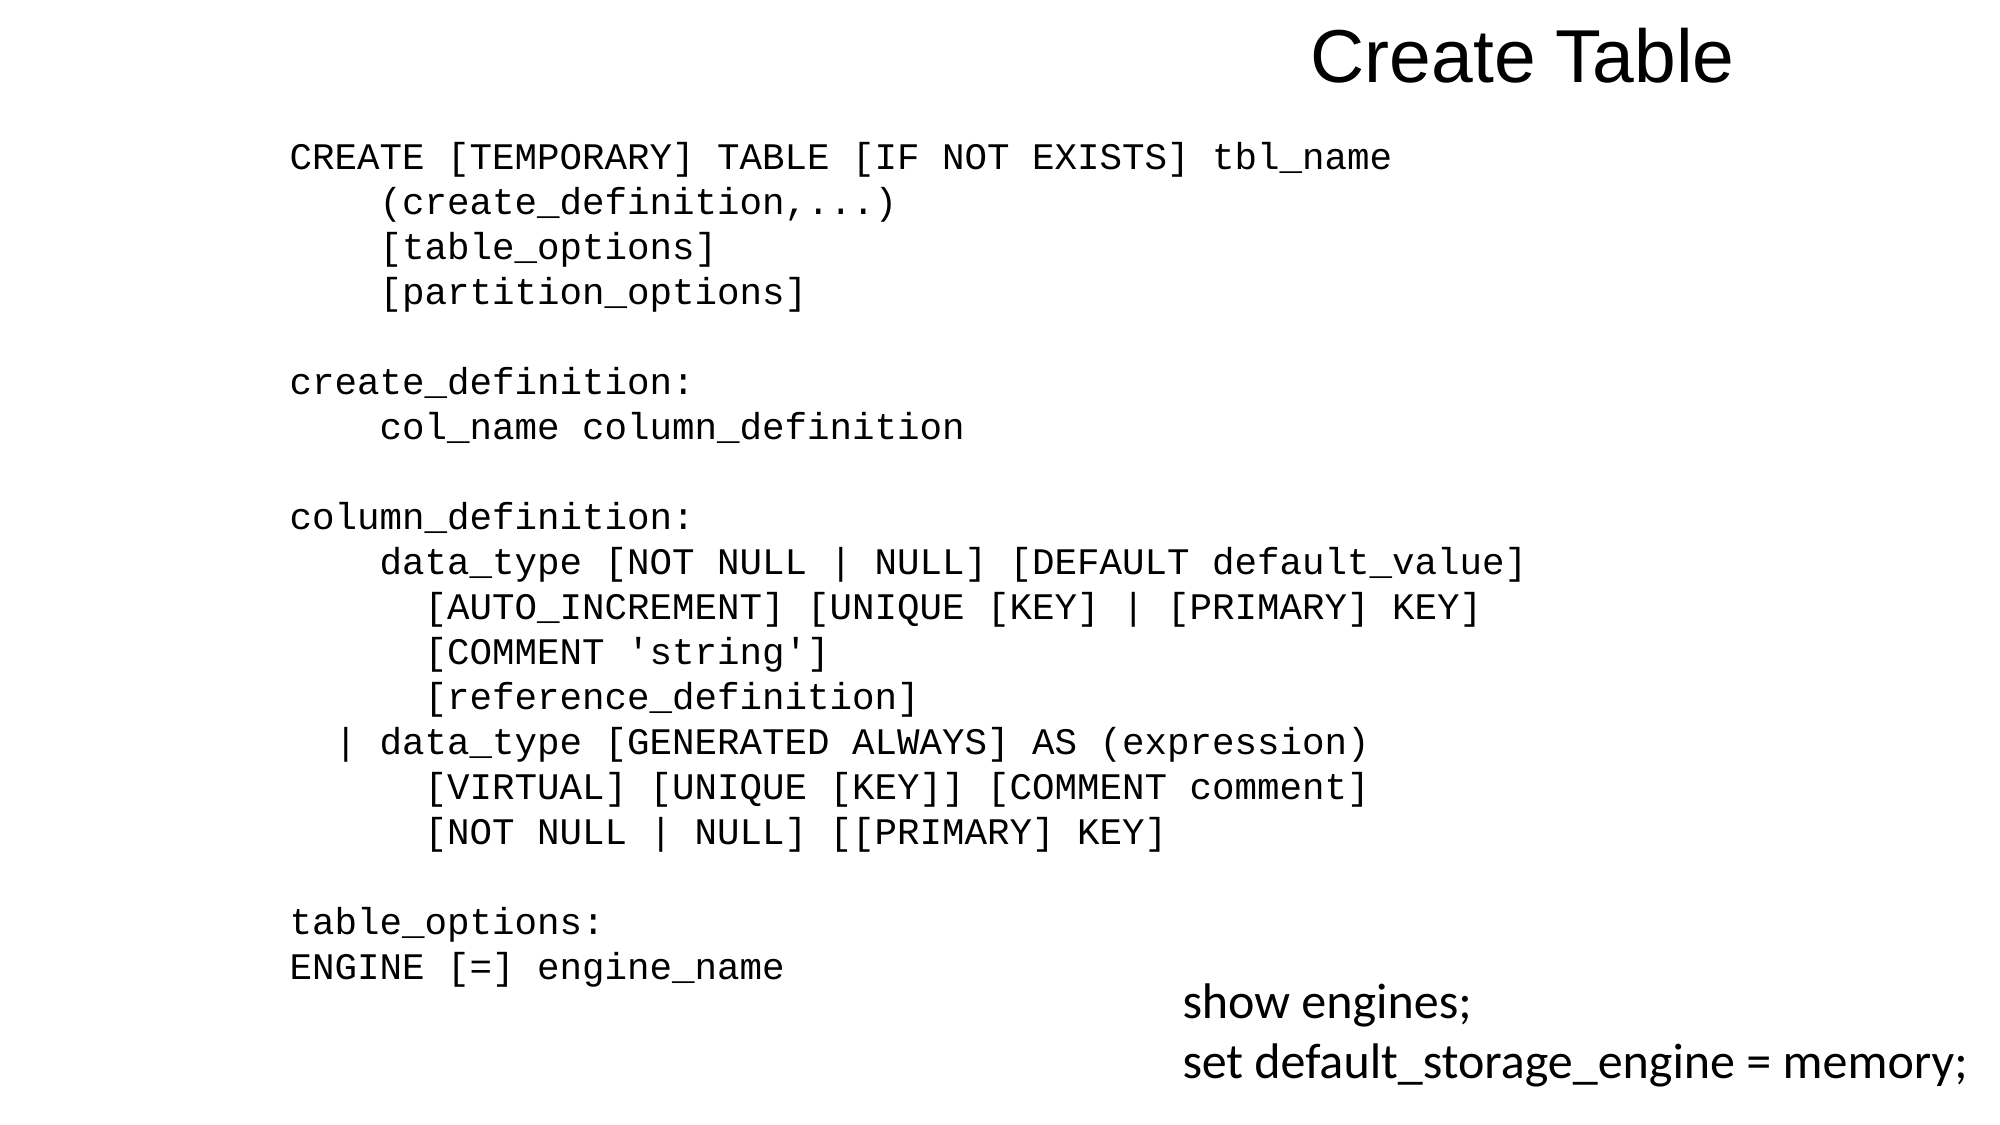

Create Table
CREATE [TEMPORARY] TABLE [IF NOT EXISTS] tbl_name
 (create_definition,...)
 [table_options]
 [partition_options]
create_definition:
 col_name column_definition
column_definition:
 data_type [NOT NULL | NULL] [DEFAULT default_value]
 [AUTO_INCREMENT] [UNIQUE [KEY] | [PRIMARY] KEY]
 [COMMENT 'string']
 [reference_definition]
 | data_type [GENERATED ALWAYS] AS (expression)
 [VIRTUAL] [UNIQUE [KEY]] [COMMENT comment]
 [NOT NULL | NULL] [[PRIMARY] KEY]
table_options:
ENGINE [=] engine_name
show engines;
set default_storage_engine = memory;